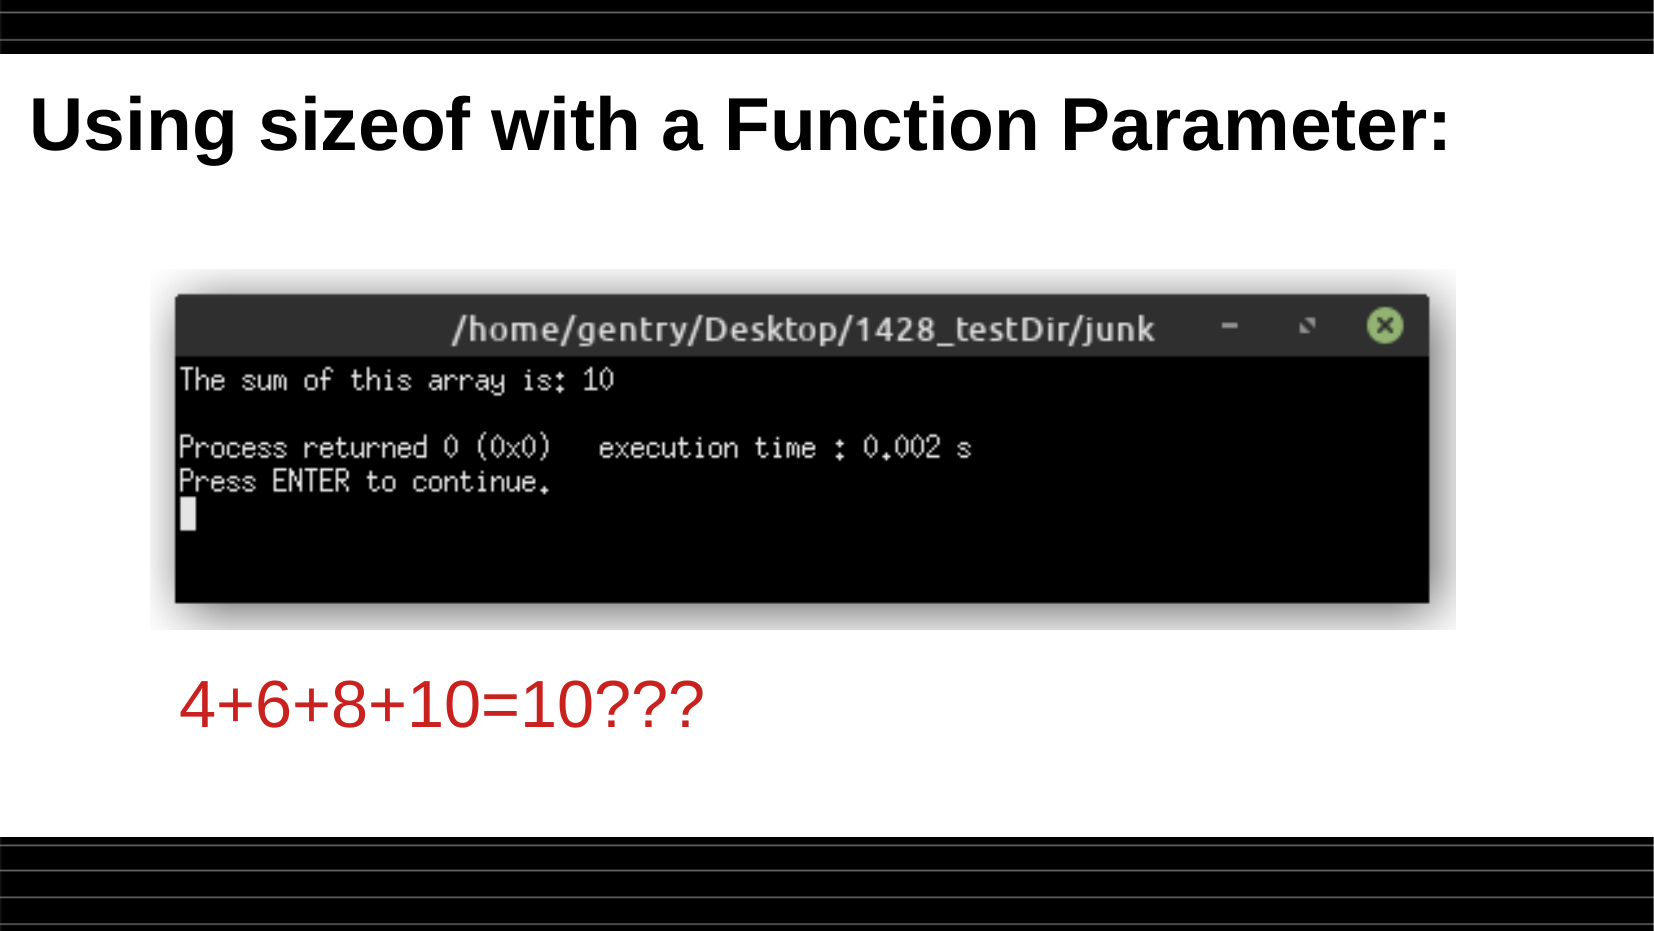

Using sizeof with a Function Parameter:
4+6+8+10=10???